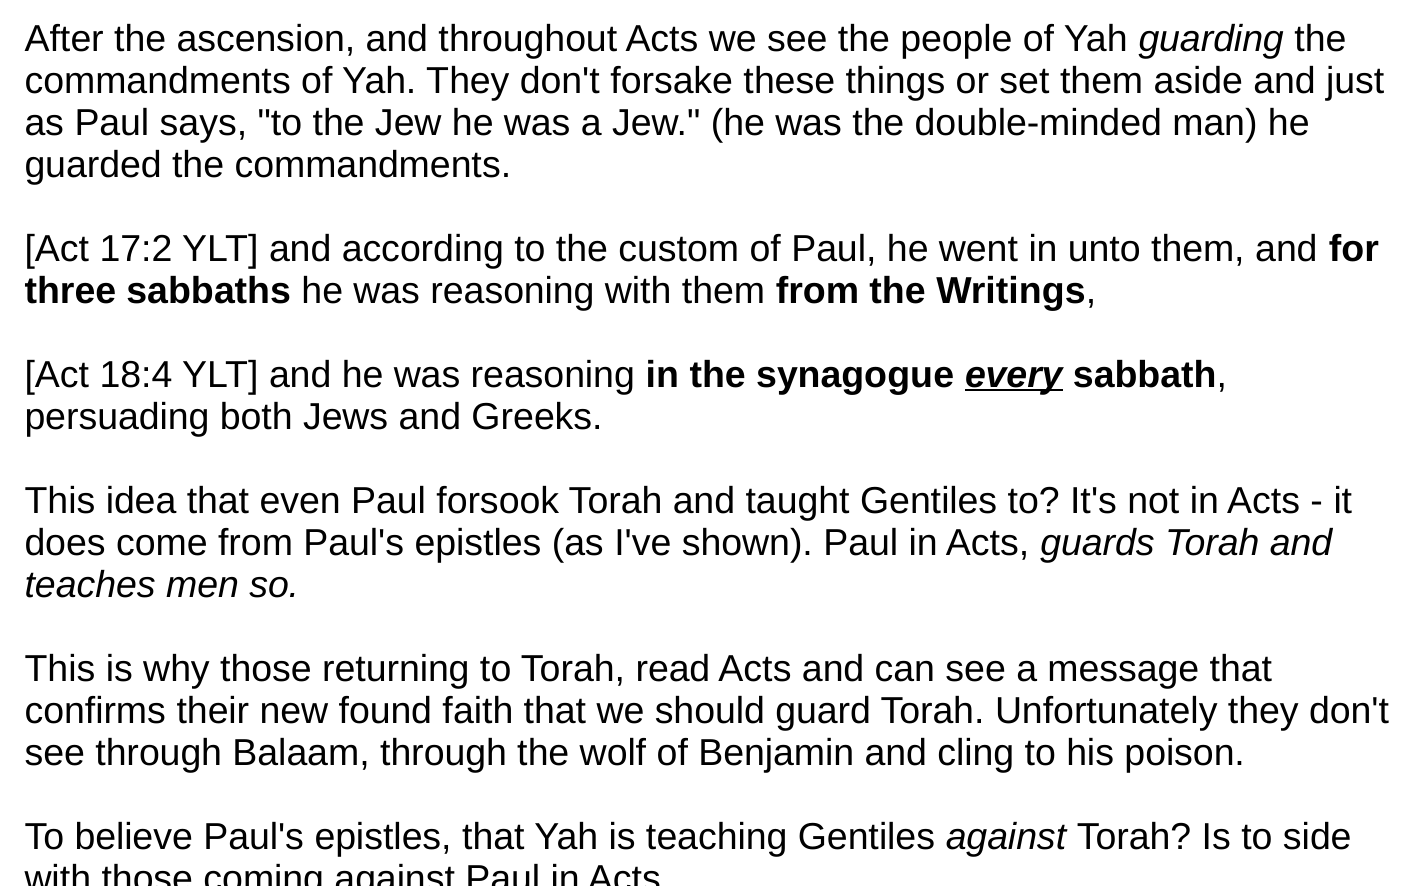

After the ascension, and throughout Acts we see the people of Yah guarding the commandments of Yah. They don't forsake these things or set them aside and just as Paul says, "to the Jew he was a Jew." (he was the double-minded man) he guarded the commandments.
[Act 17:2 YLT] and according to the custom of Paul, he went in unto them, and for three sabbaths he was reasoning with them from the Writings,
[Act 18:4 YLT] and he was reasoning in the synagogue every sabbath, persuading both Jews and Greeks.
This idea that even Paul forsook Torah and taught Gentiles to? It's not in Acts - it does come from Paul's epistles (as I've shown). Paul in Acts, guards Torah and teaches men so.
This is why those returning to Torah, read Acts and can see a message that confirms their new found faith that we should guard Torah. Unfortunately they don't see through Balaam, through the wolf of Benjamin and cling to his poison.
To believe Paul's epistles, that Yah is teaching Gentiles against Torah? Is to side with those coming against Paul in Acts.
[Act 18:13 YLT] saying -- 'Against the law this one doth persuade men to worship God;'
Those who agree with the accusation here - that Paul teaches men to worship God contrary to Torah? You're assigning Paul a sentence of deserved death. (Deut 13:1-5) In Acts, how does Paul prove he doesn't deserve death, that he's not teaching against Torah?
[Act 18:18 YLT] And Paul having remained yet a good many days, having taken leave of the brethren, was sailing to Syria -- and with him [are] Priscilla and Aquilas -- having shorn [his] head in Cenchera, for he had a vow;